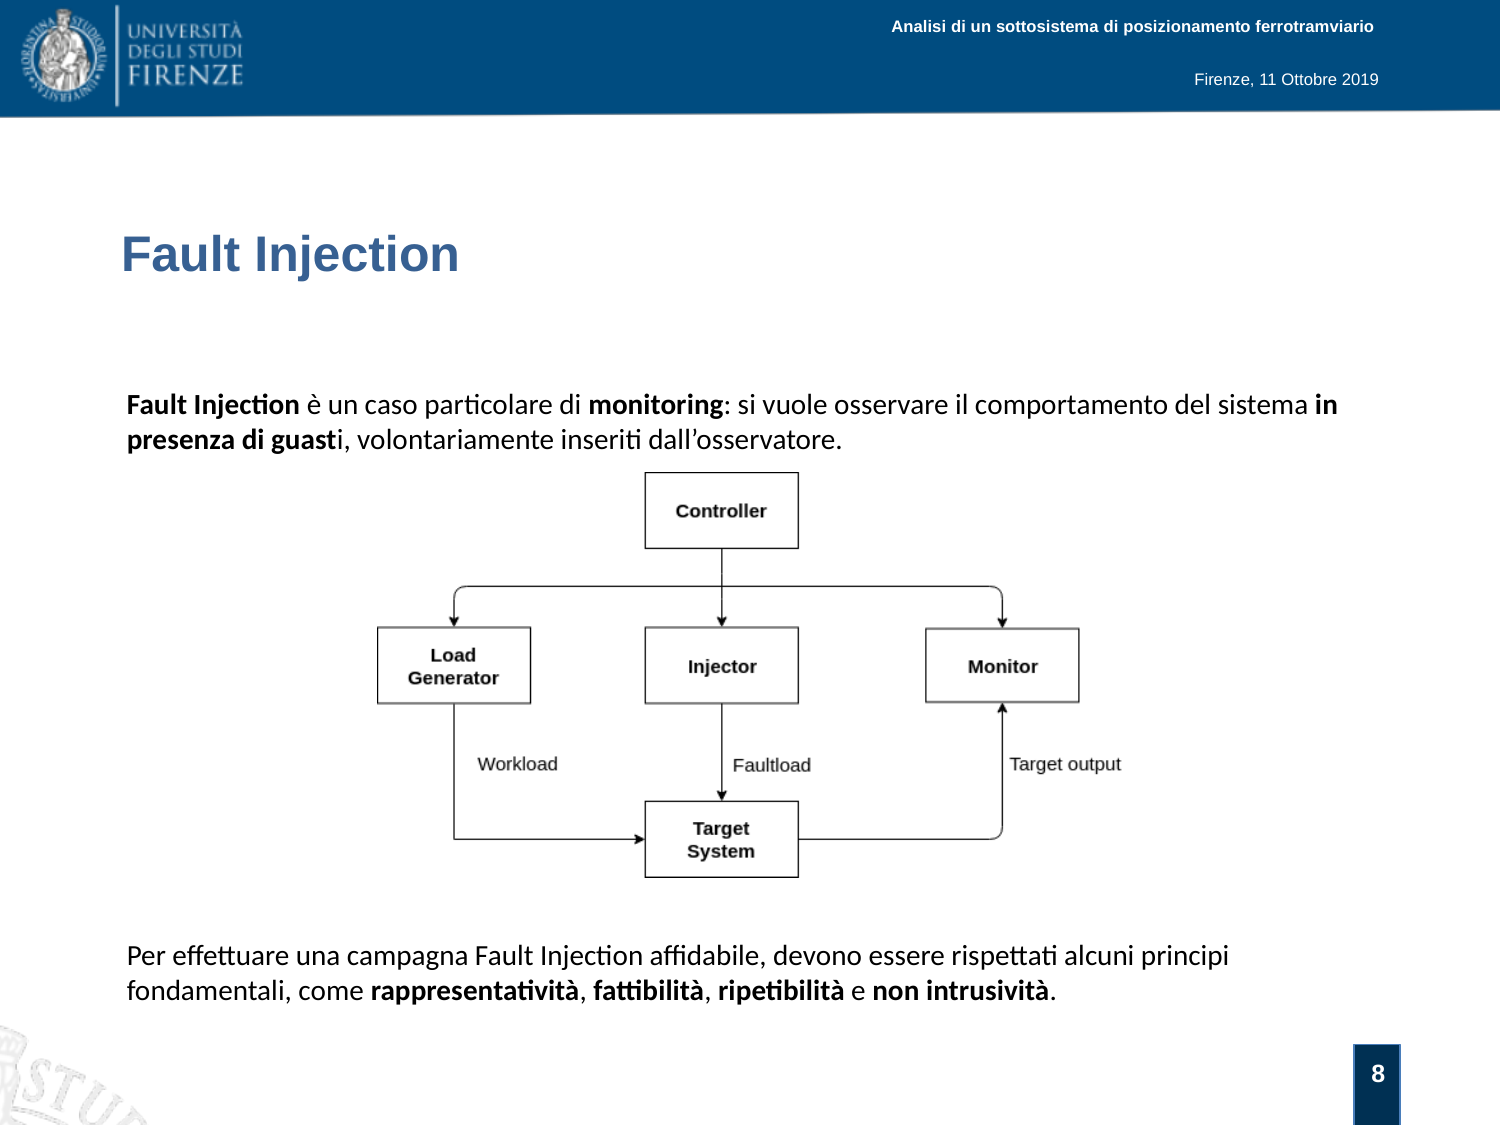

Analisi di un sottosistema di posizionamento ferrotramviario
Firenze, 11 Ottobre 2019
Fault Injection
Fault Injection è un caso particolare di monitoring: si vuole osservare il comportamento del sistema in presenza di guasti, volontariamente inseriti dall’osservatore.
Per effettuare una campagna Fault Injection affidabile, devono essere rispettati alcuni principi fondamentali, come rappresentatività, fattibilità, ripetibilità e non intrusività.